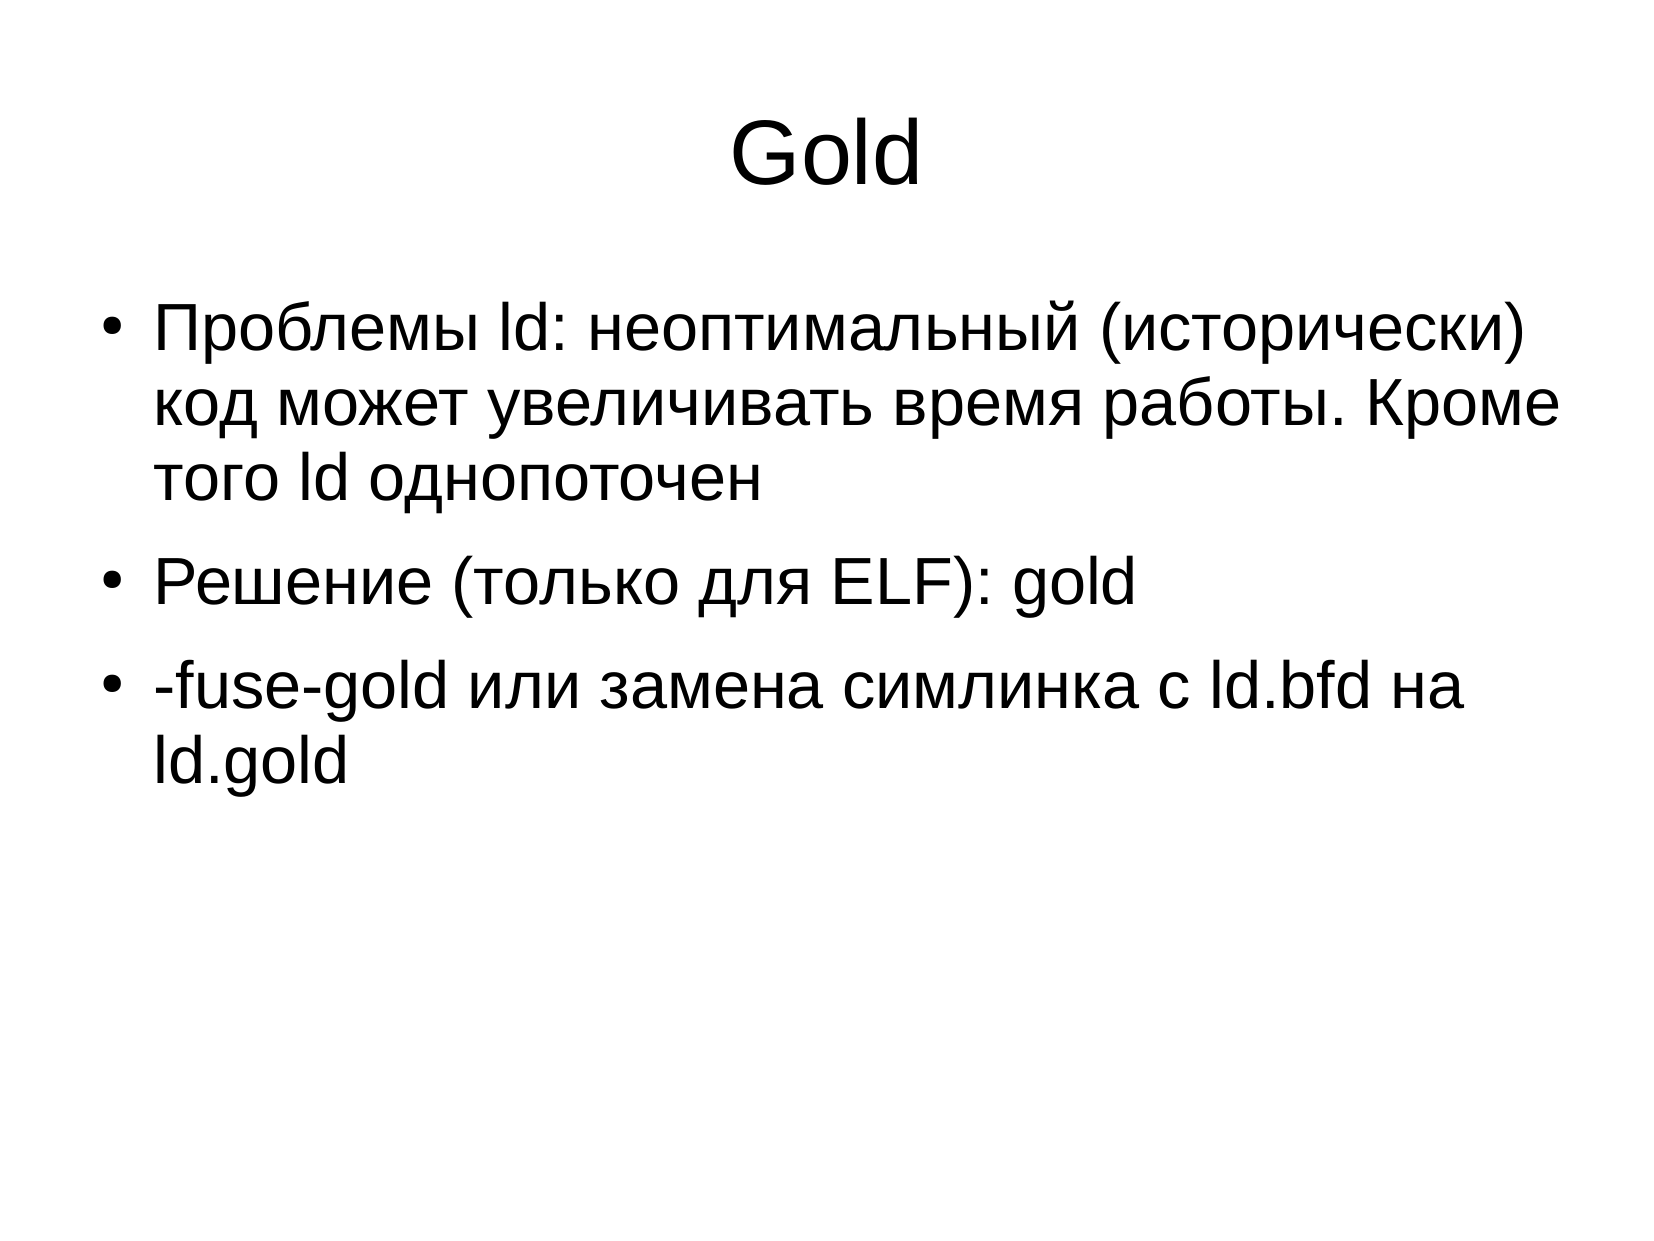

# Gold
Проблемы ld: неоптимальный (исторически) код может увеличивать время работы. Кроме того ld однопоточен
Решение (только для ELF): gold
-fuse-gold или замена симлинка с ld.bfd на ld.gold